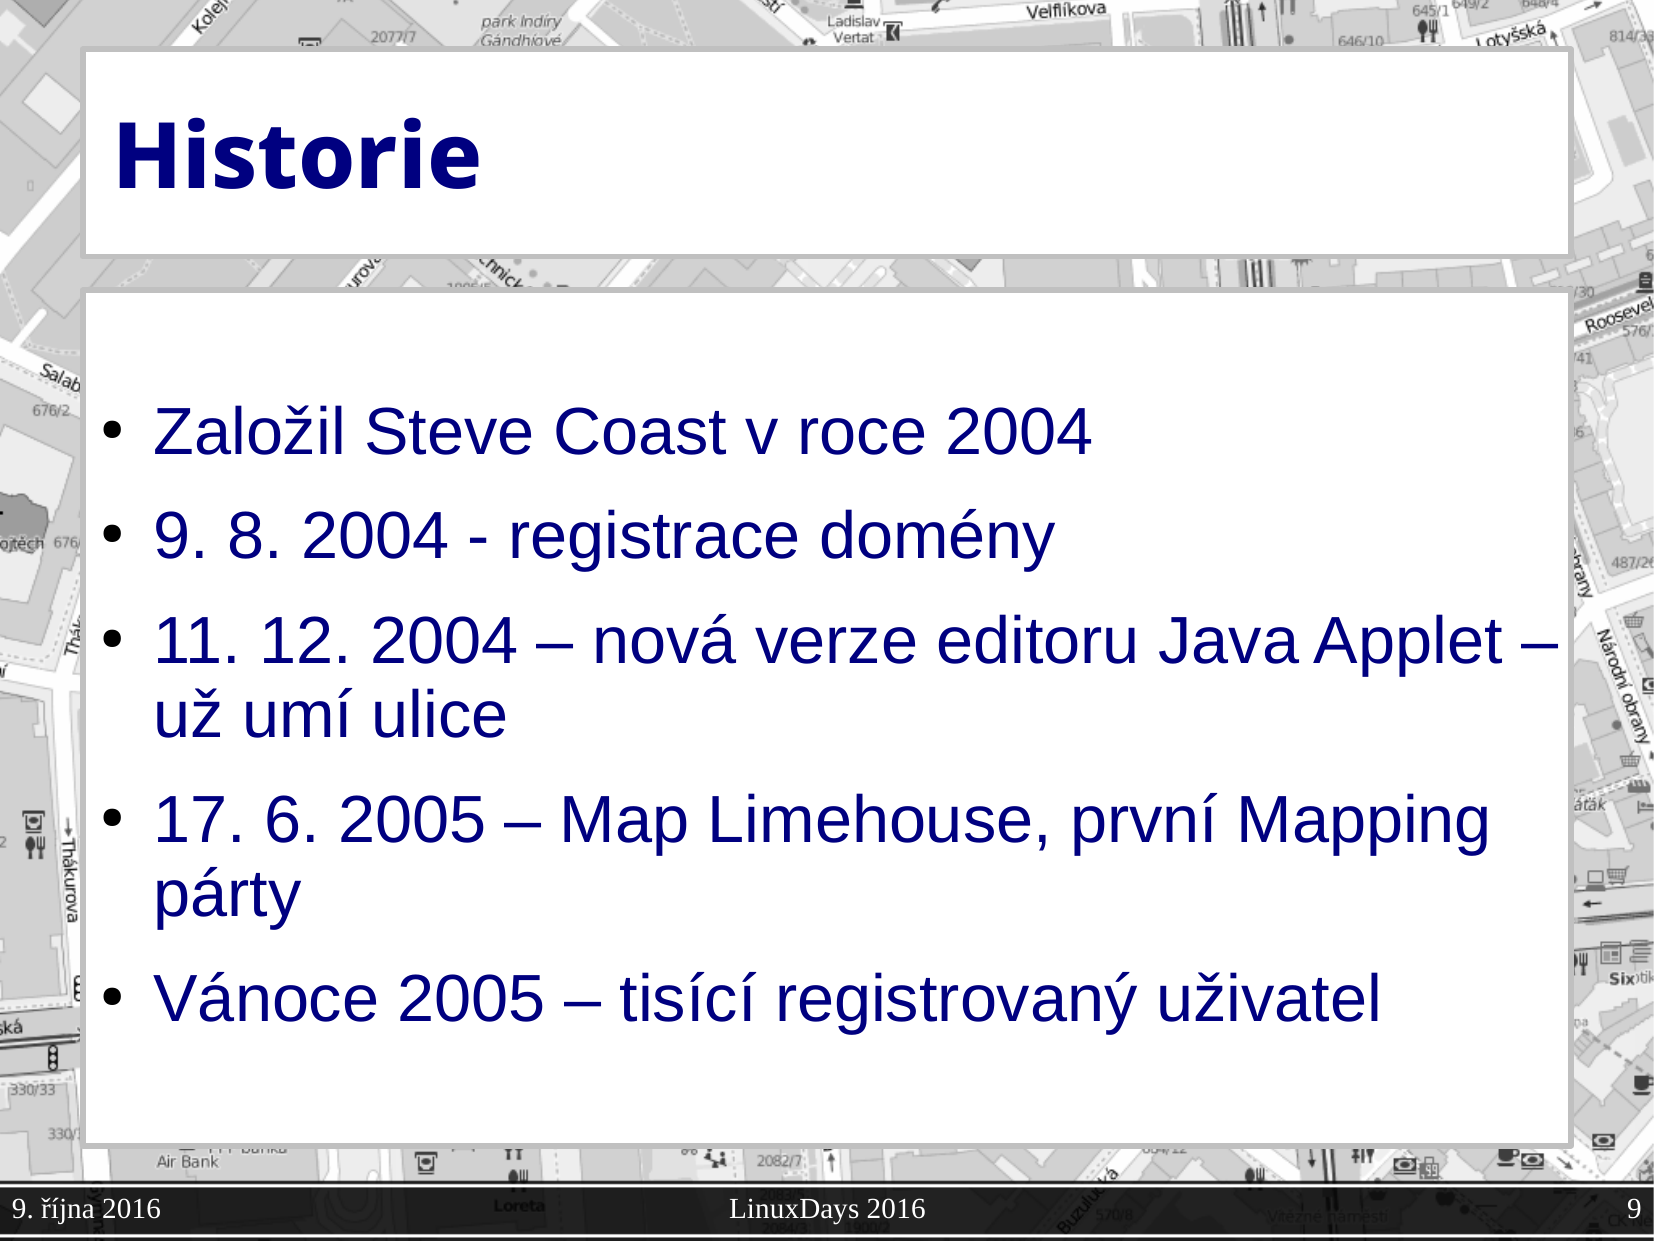

# Historie
Založil Steve Coast v roce 2004
9. 8. 2004 - registrace domény
11. 12. 2004 – nová verze editoru Java Applet – už umí ulice
17. 6. 2005 – Map Limehouse, první Mapping párty
Vánoce 2005 – tisící registrovaný uživatel
18. listopadu 2015
Marián Kyral - GISday 2015, Praha
9